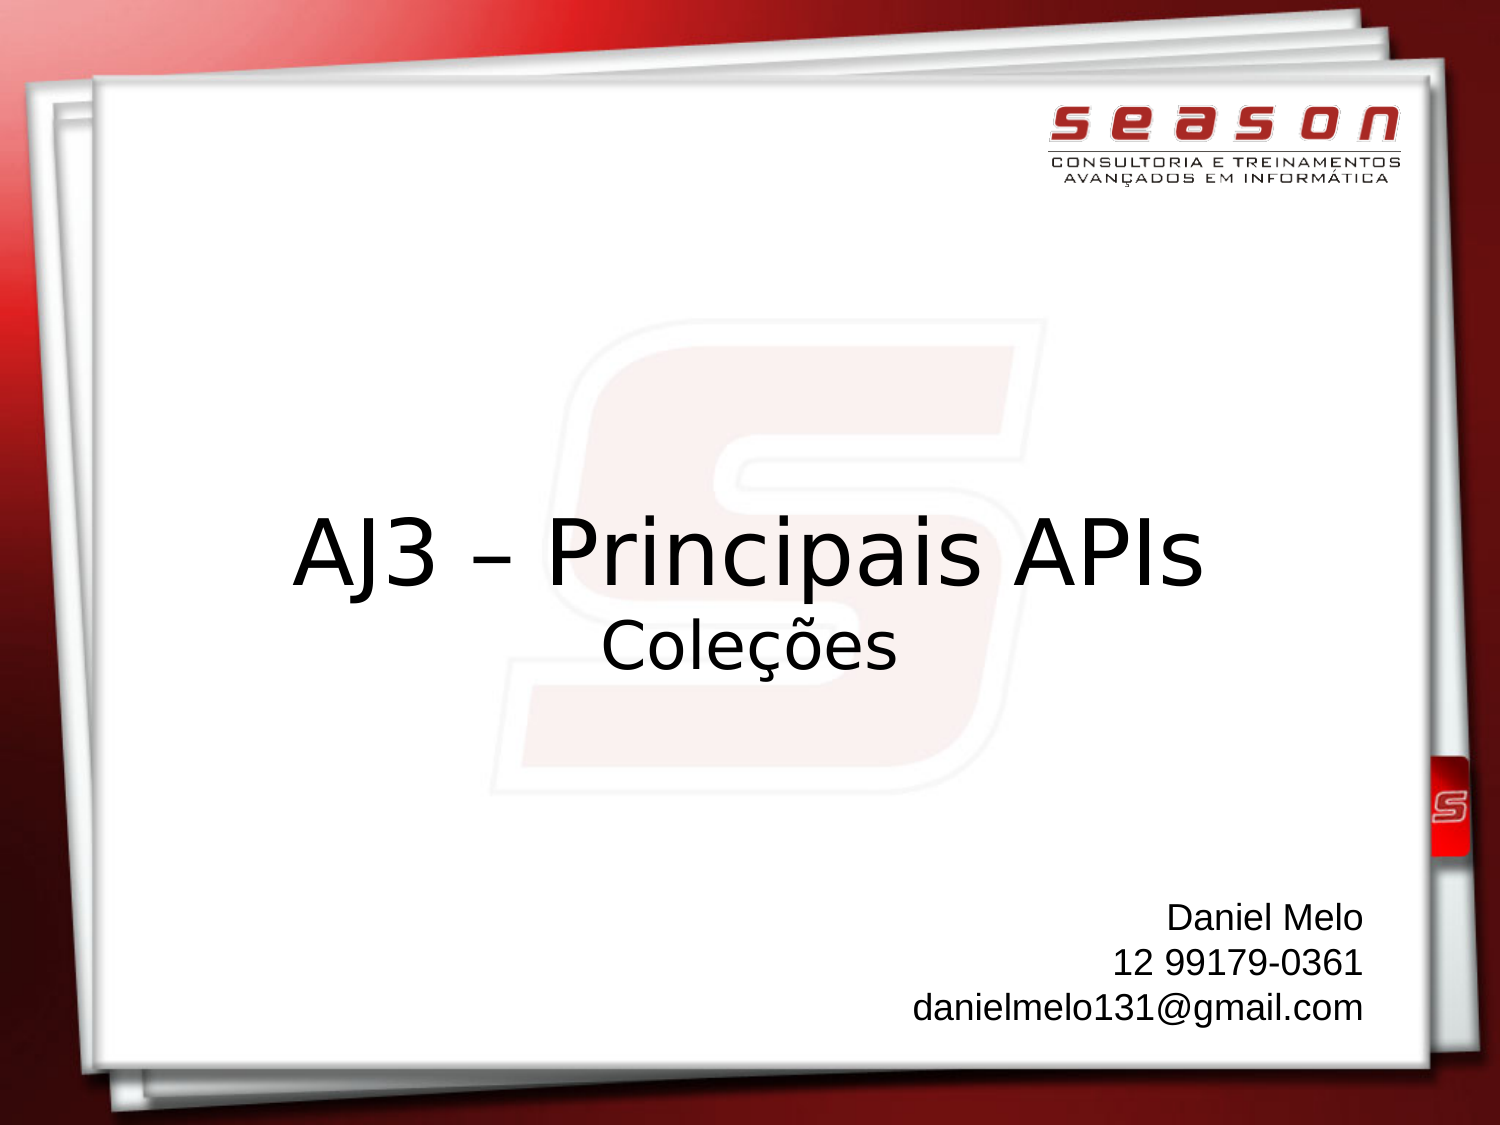

# AJ3 – Principais APIs Coleções
Daniel Melo
12 99179-0361
danielmelo131@gmail.com